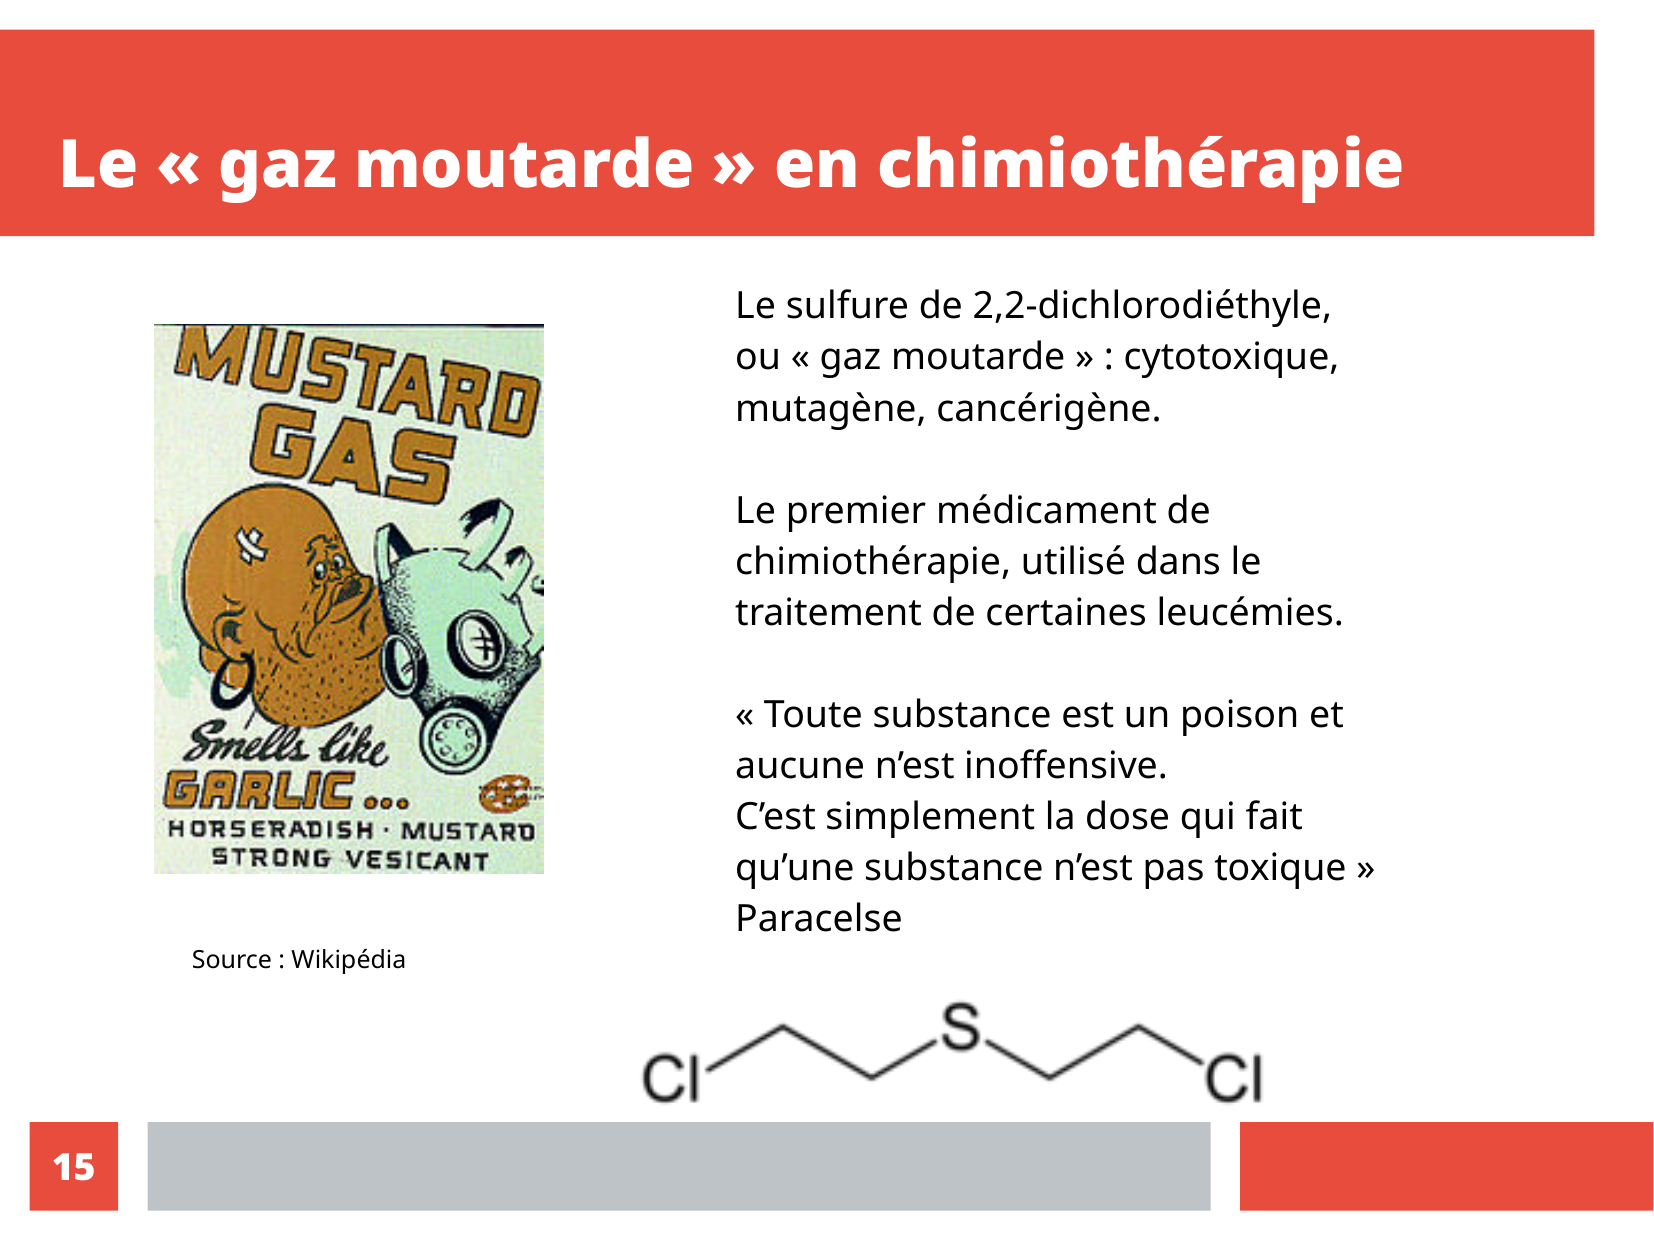

# Le « gaz moutarde » en chimiothérapie
Le sulfure de 2,2‑dichlorodiéthyle, ou « gaz moutarde » : cytotoxique, mutagène, cancérigène.
Le premier médicament de chimiothérapie, utilisé dans le traitement de certaines leucémies.
« Toute substance est un poison et aucune n’est inoffensive.
C’est simplement la dose qui fait qu’une substance n’est pas toxique » Paracelse
Source : Wikipédia
15